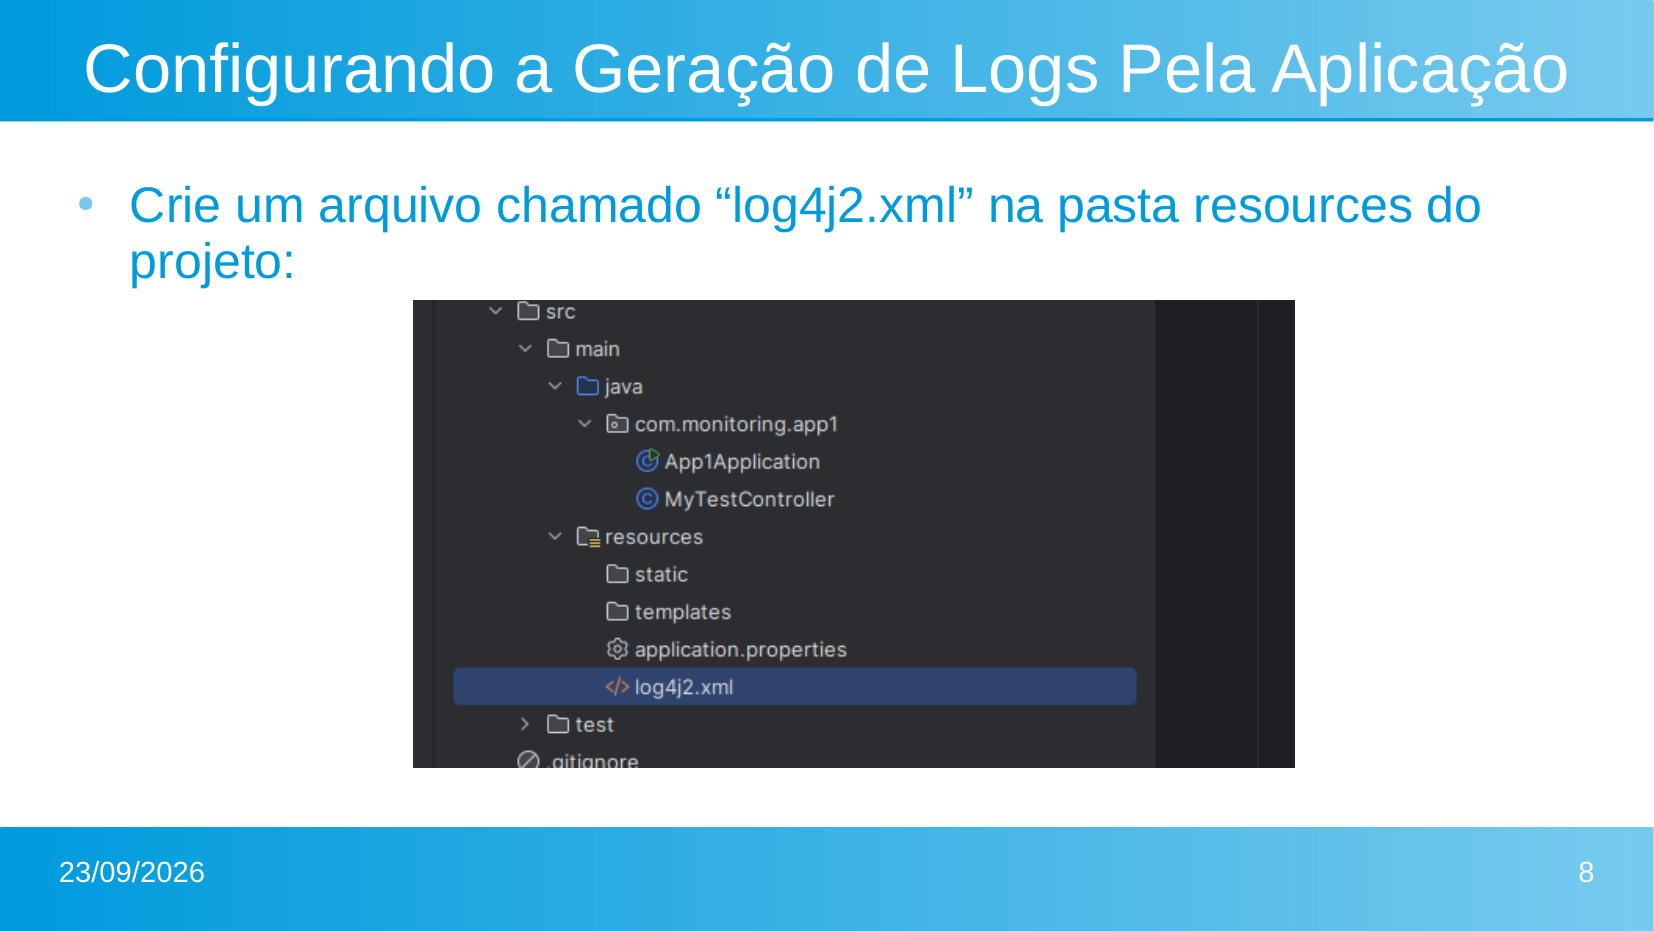

# Configurando a Geração de Logs Pela Aplicação
Crie um arquivo chamado “log4j2.xml” na pasta resources do projeto:
8